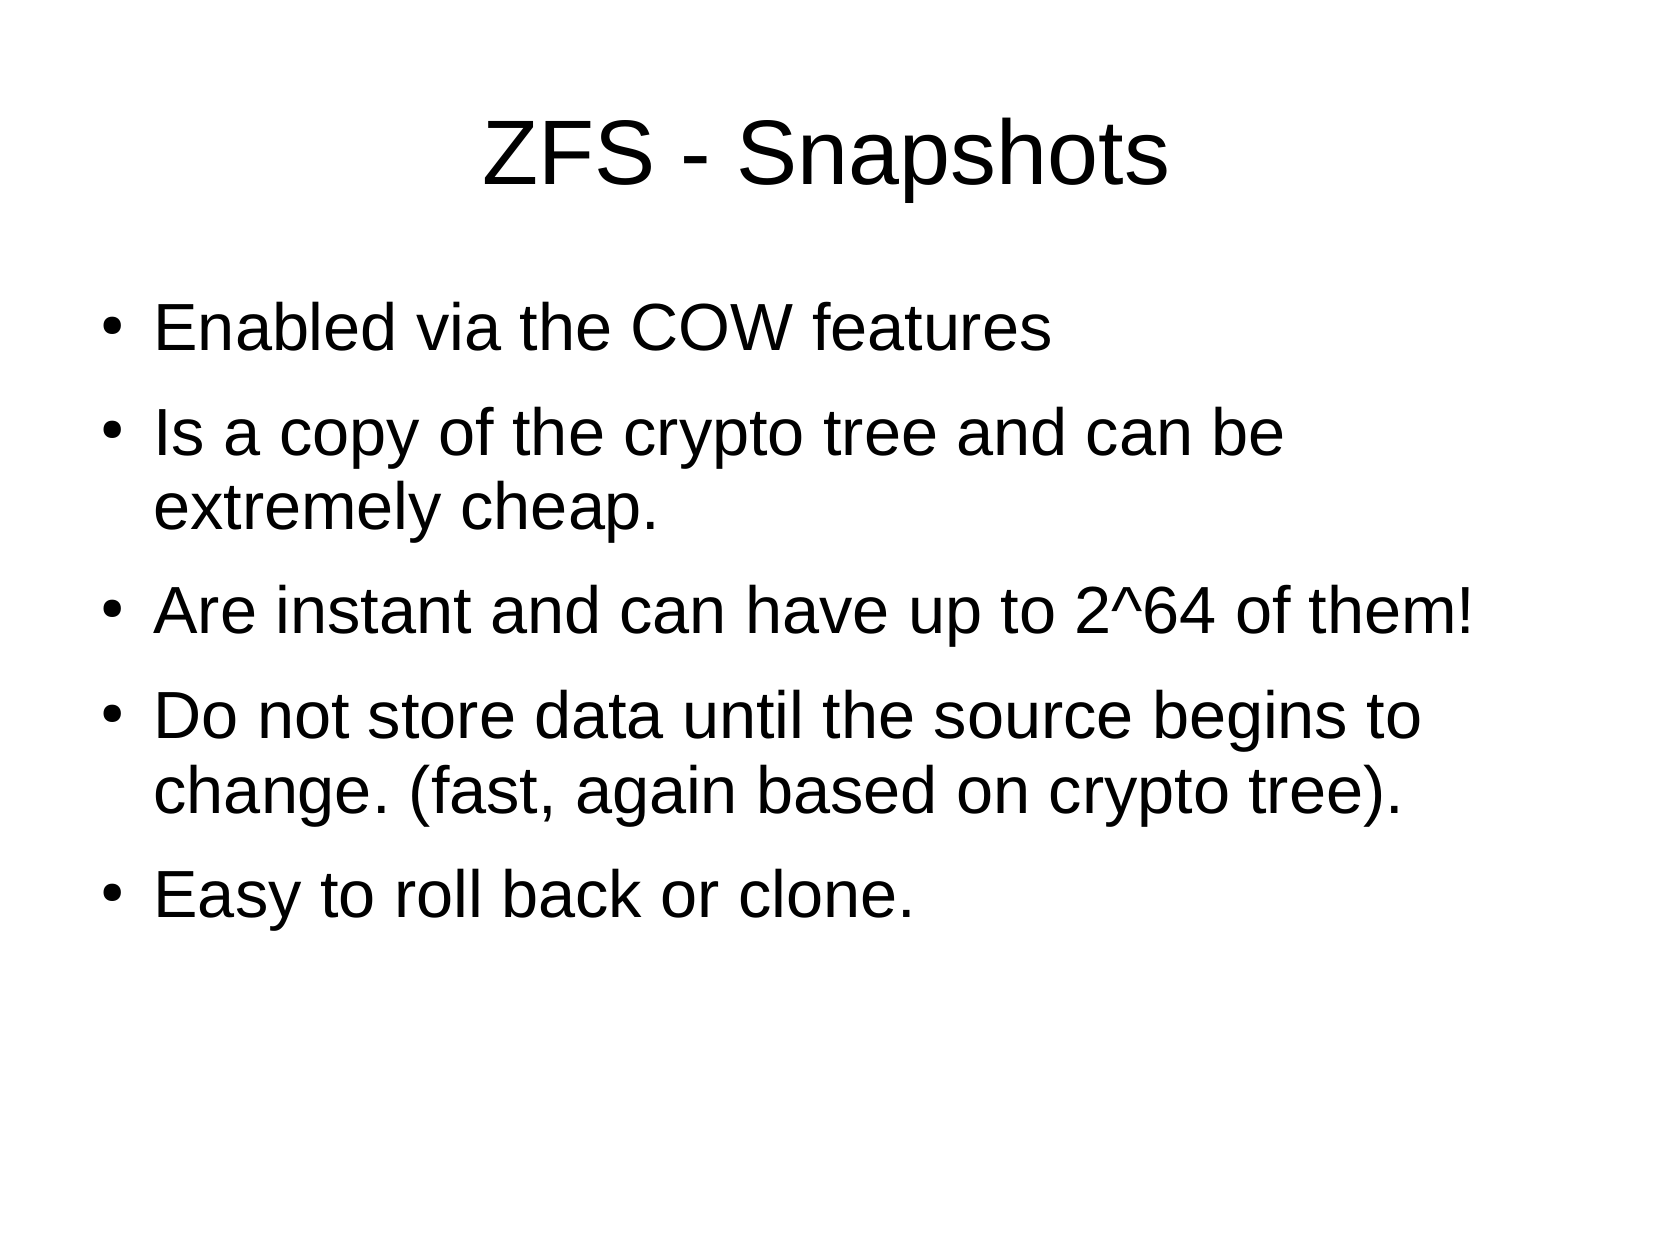

# ZFS - Snapshots
Enabled via the COW features
Is a copy of the crypto tree and can be extremely cheap.
Are instant and can have up to 2^64 of them!
Do not store data until the source begins to change. (fast, again based on crypto tree).
Easy to roll back or clone.